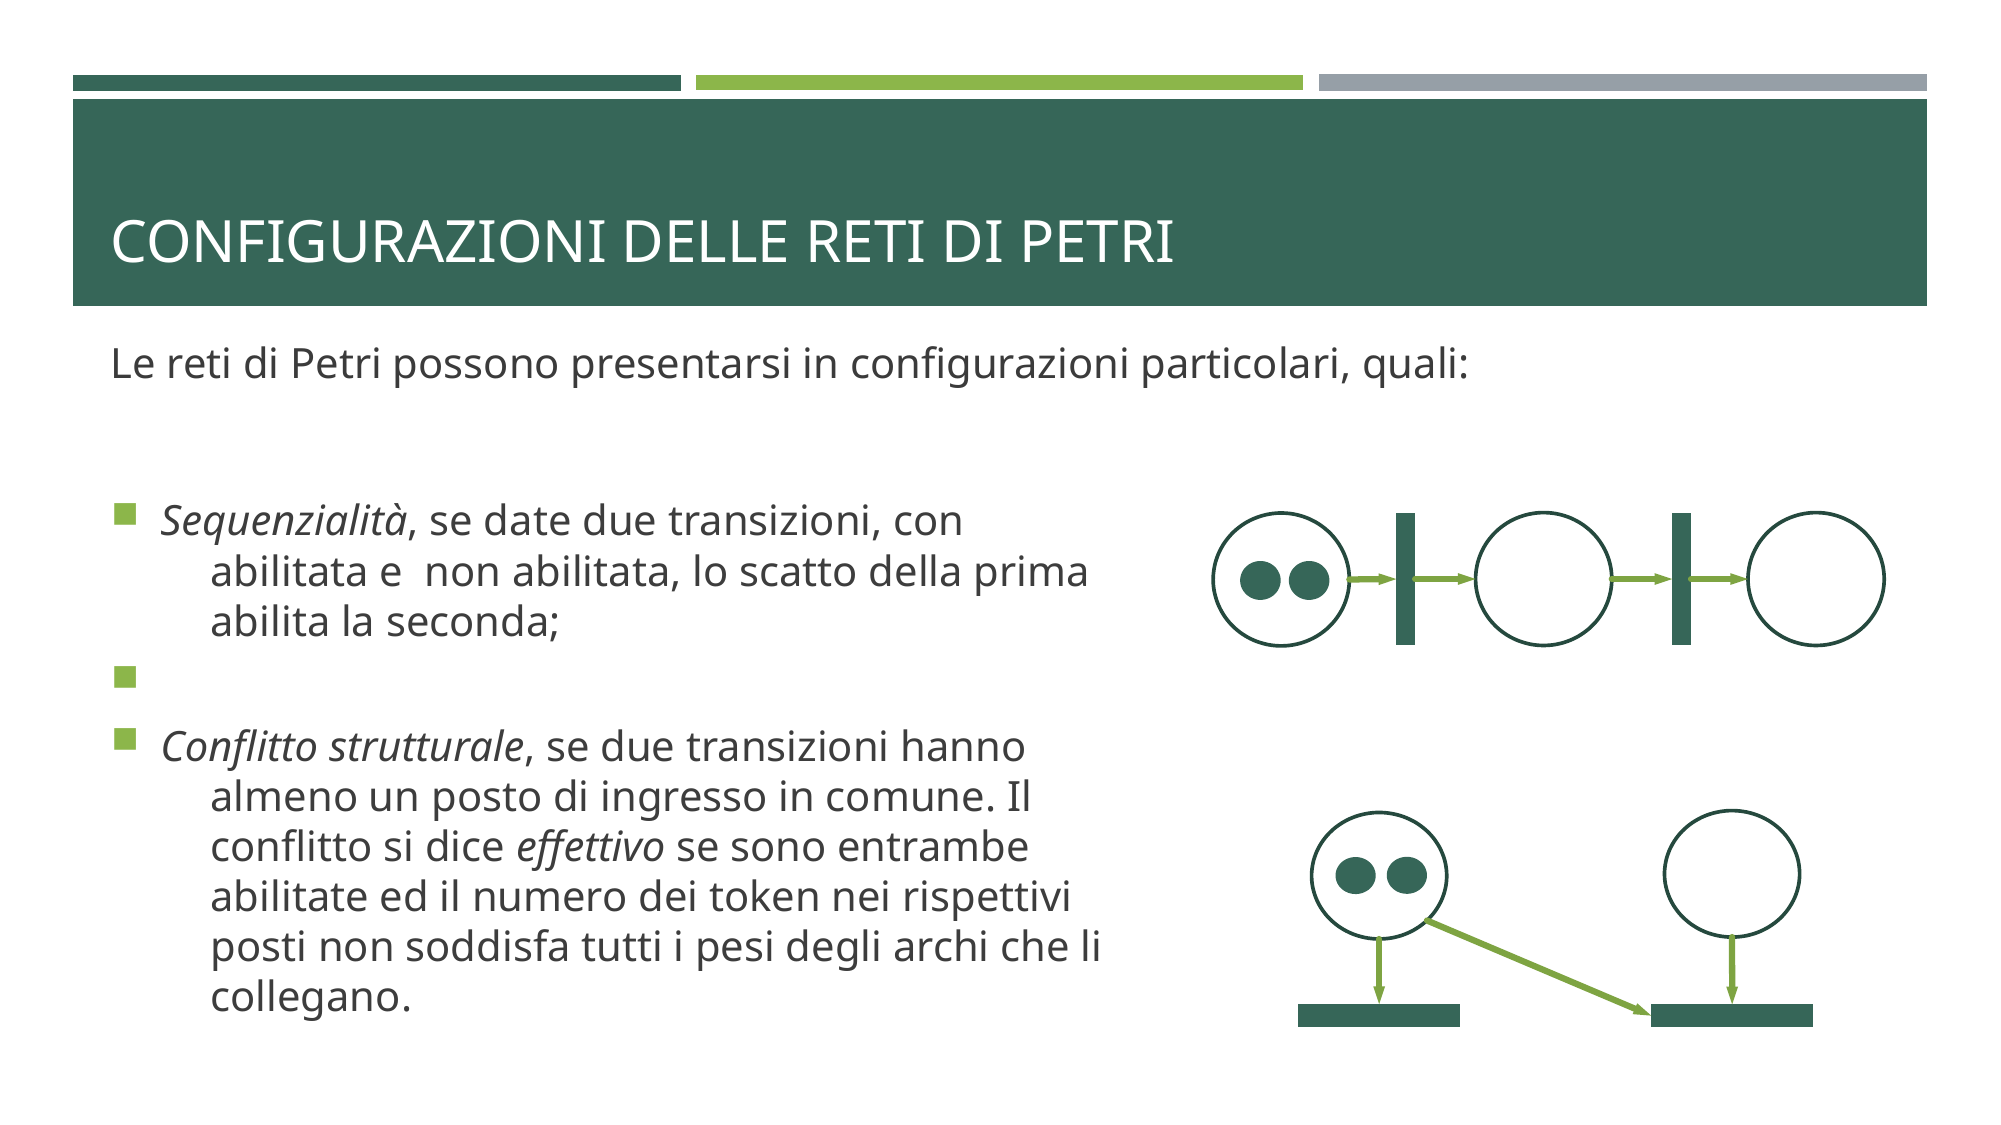

# Configurazioni delle reti di petri
Le reti di Petri possono presentarsi in configurazioni particolari, quali:
Sequenzialità, se date due transizioni, con abilitata e non abilitata, lo scatto della prima abilita la seconda;
Conflitto strutturale, se due transizioni hanno almeno un posto di ingresso in comune. Il conflitto si dice effettivo se sono entrambe abilitate ed il numero dei token nei rispettivi posti non soddisfa tutti i pesi degli archi che li collegano.